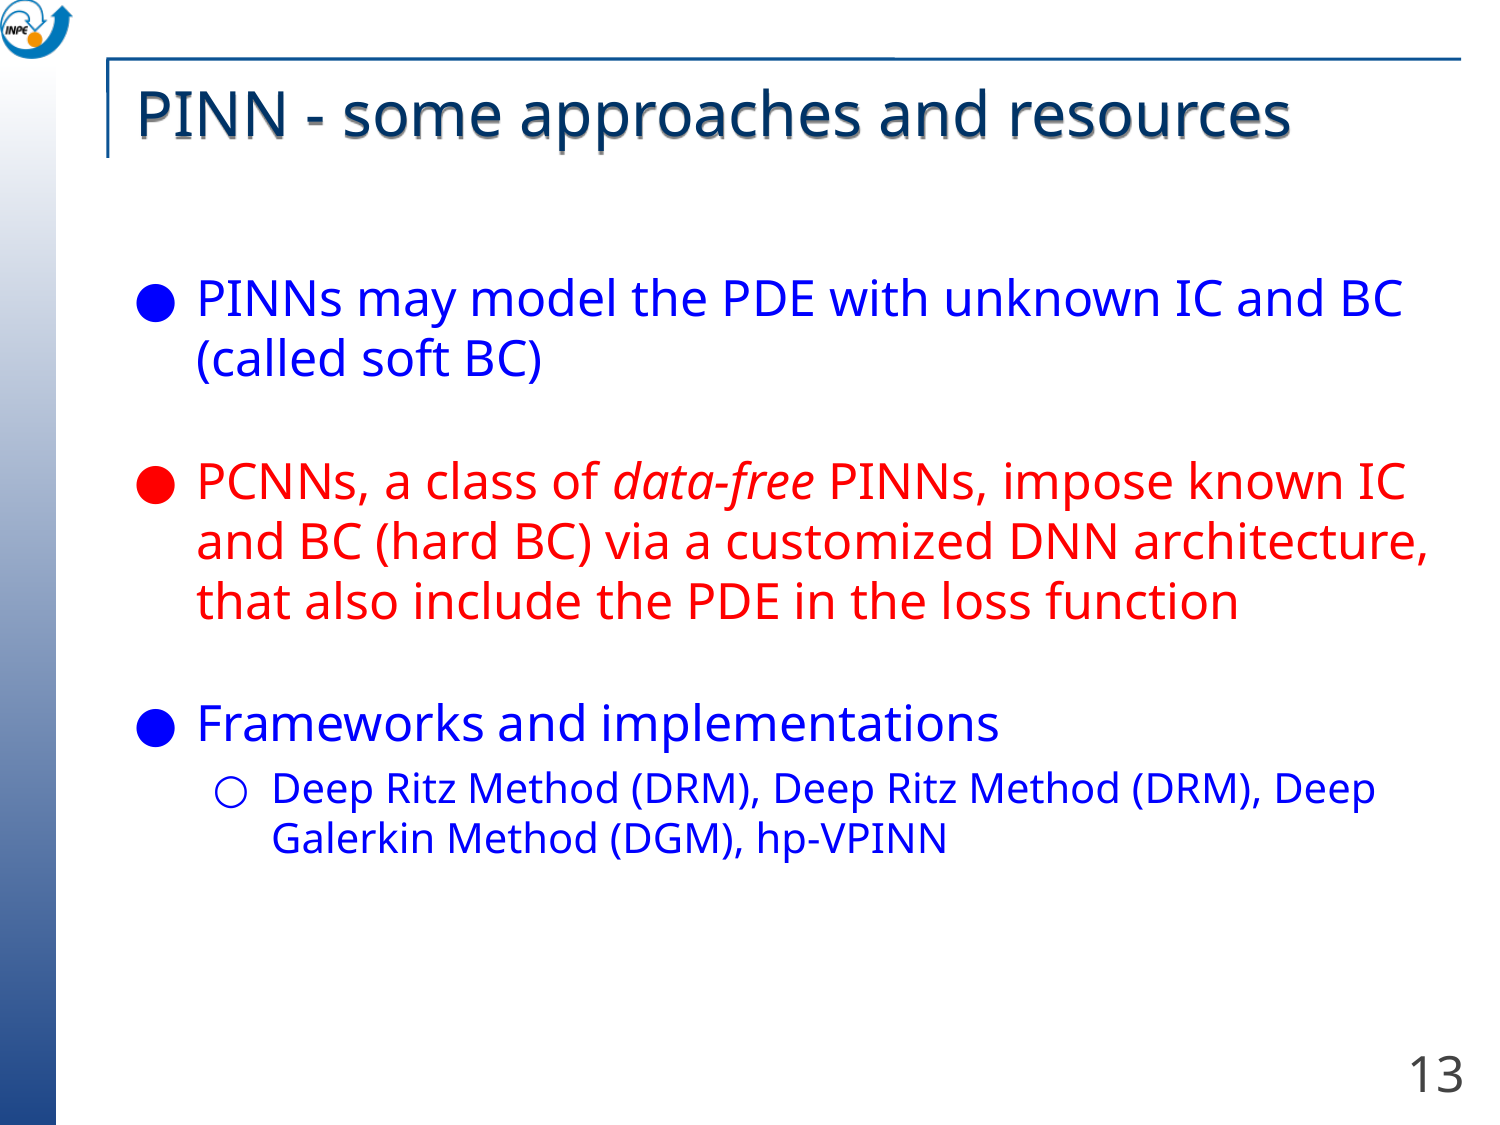

# PINN - some approaches and resources
PINNs may model the PDE with unknown IC and BC (called soft BC)
PCNNs, a class of data-free PINNs, impose known IC and BC (hard BC) via a customized DNN architecture, that also include the PDE in the loss function
Frameworks and implementations
Deep Ritz Method (DRM), Deep Ritz Method (DRM), Deep Galerkin Method (DGM), hp-VPINN